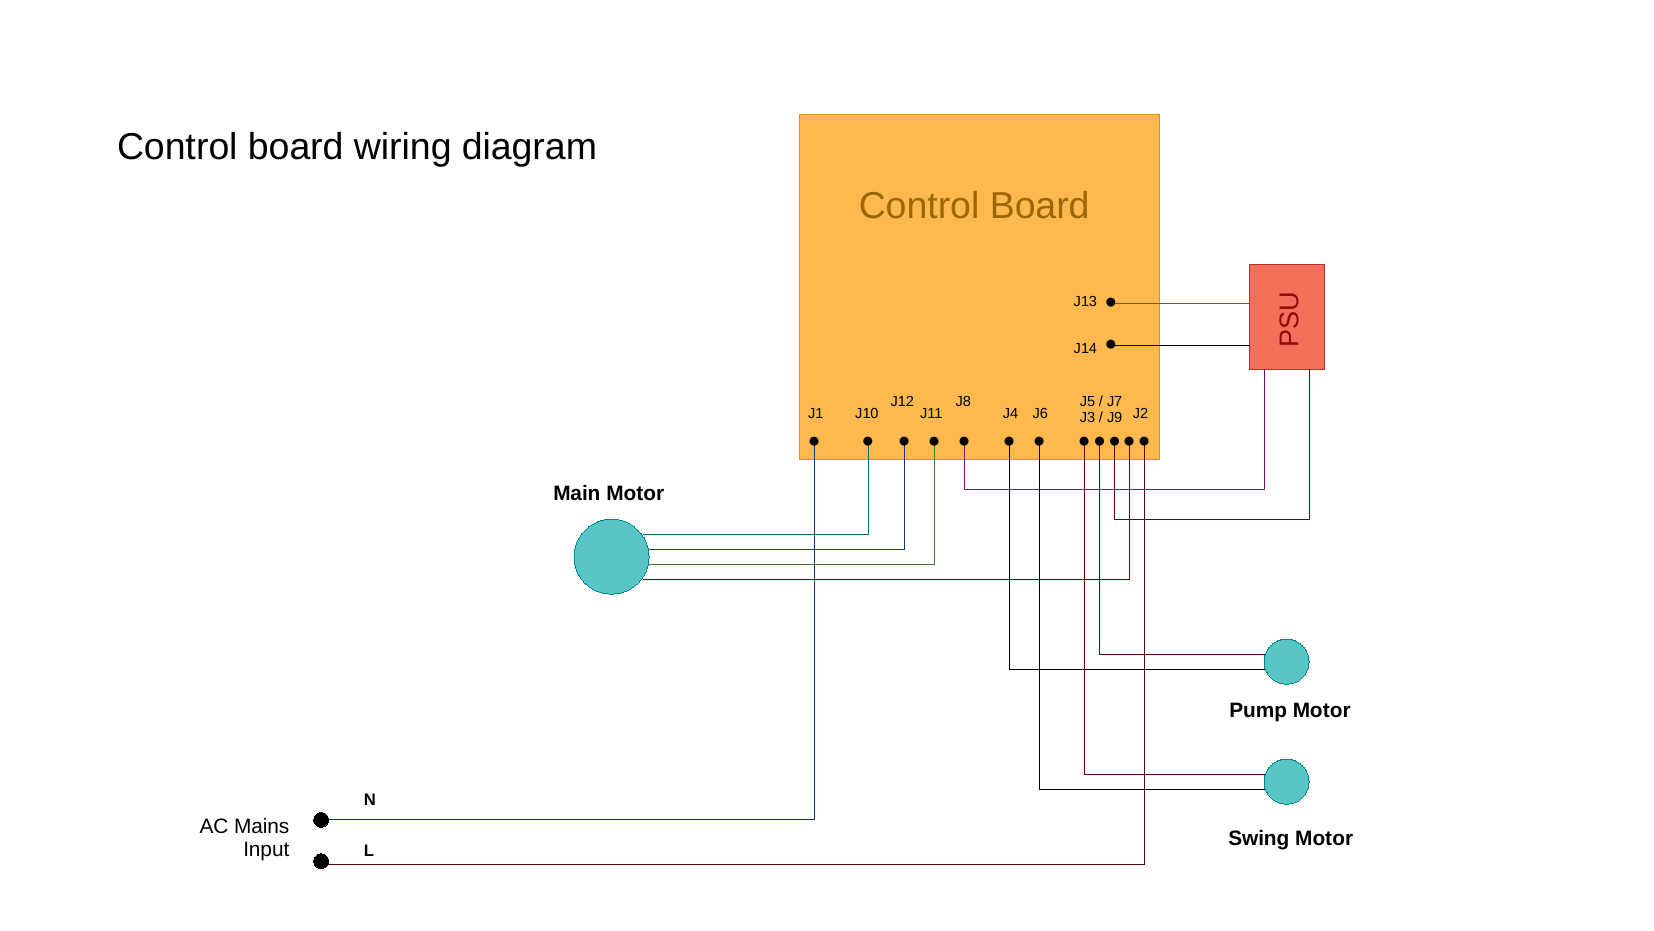

Control Board
●
J13
PSU
●
J14
J12
J8
J5 / J7
J3 / J9
J1
J10
J11
J4
J6
J2
●
●
●
●
●
●
●
●
●
●
●
●
Main Motor
Pump Motor
N
AC Mains Input
Swing Motor
L
Control board wiring diagram